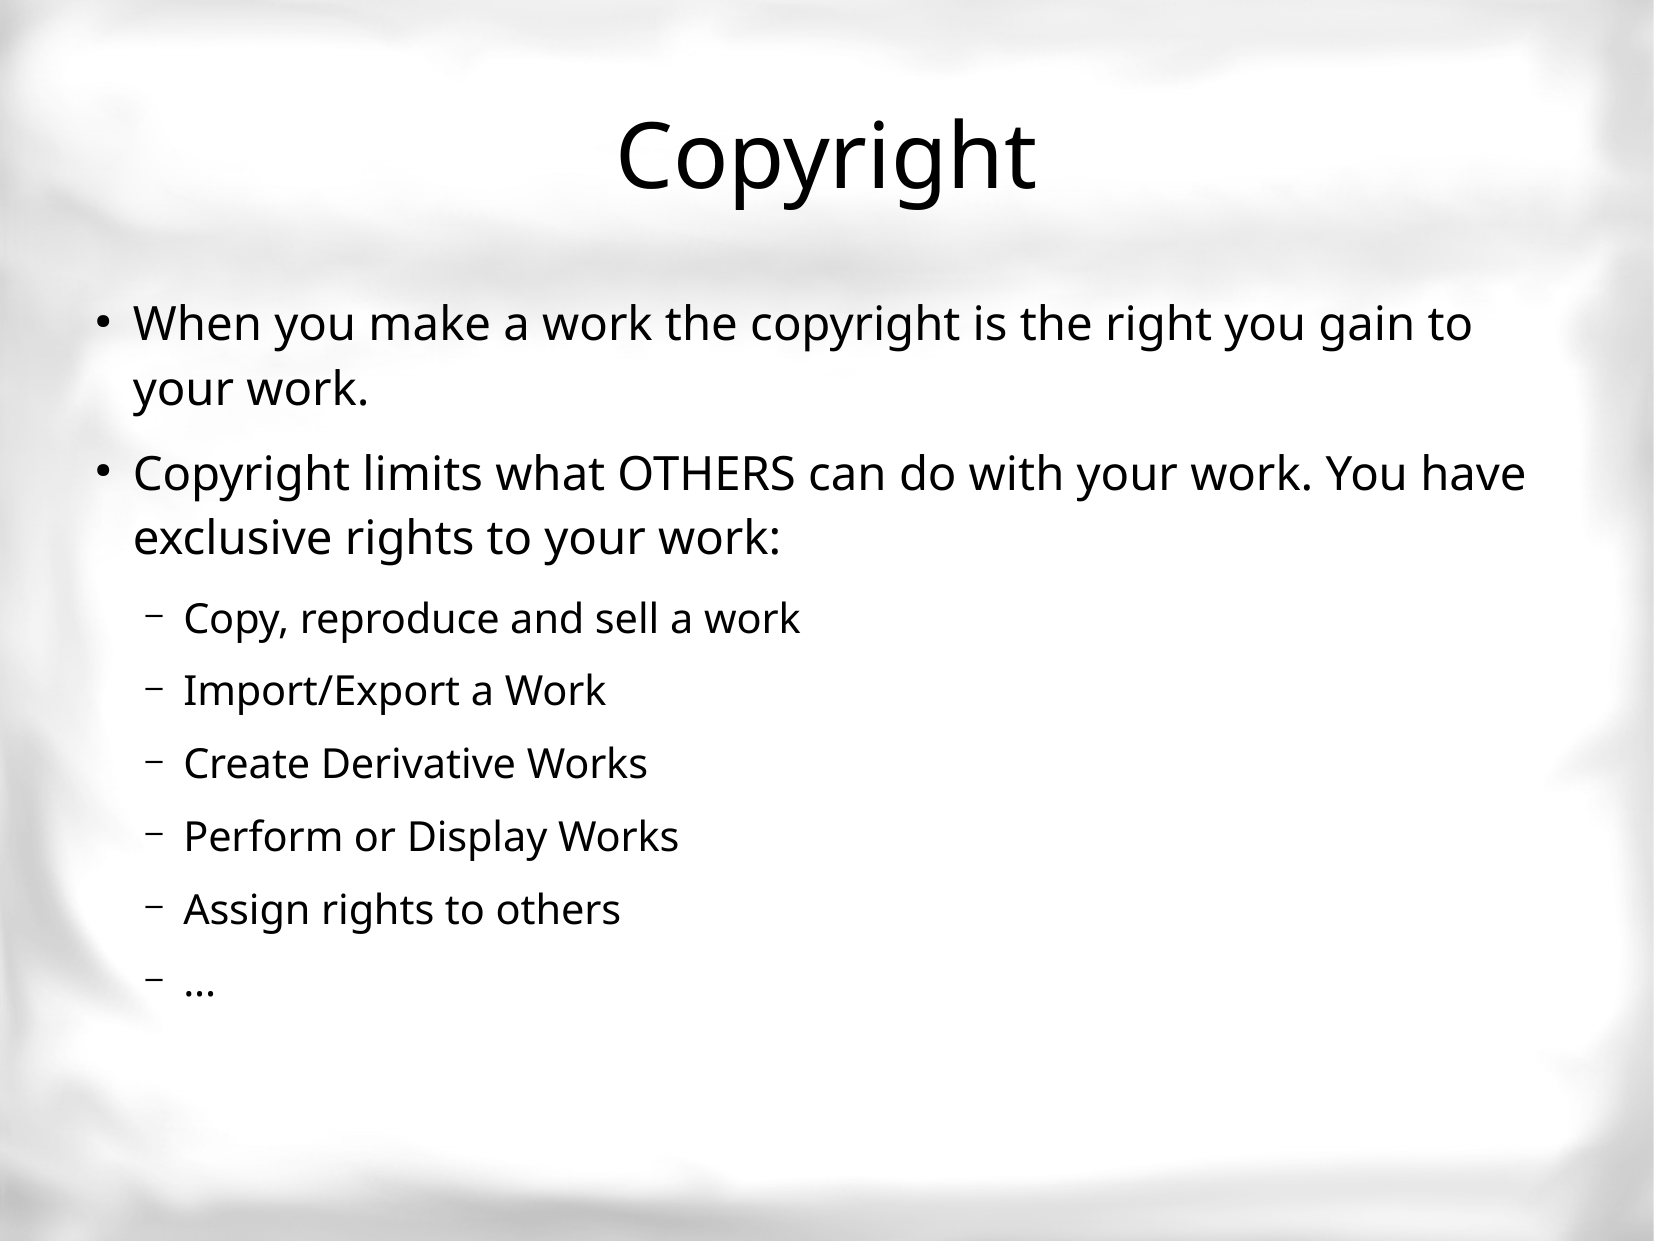

# Copyright
When you make a work the copyright is the right you gain to your work.
Copyright limits what OTHERS can do with your work. You have exclusive rights to your work:
Copy, reproduce and sell a work
Import/Export a Work
Create Derivative Works
Perform or Display Works
Assign rights to others
...